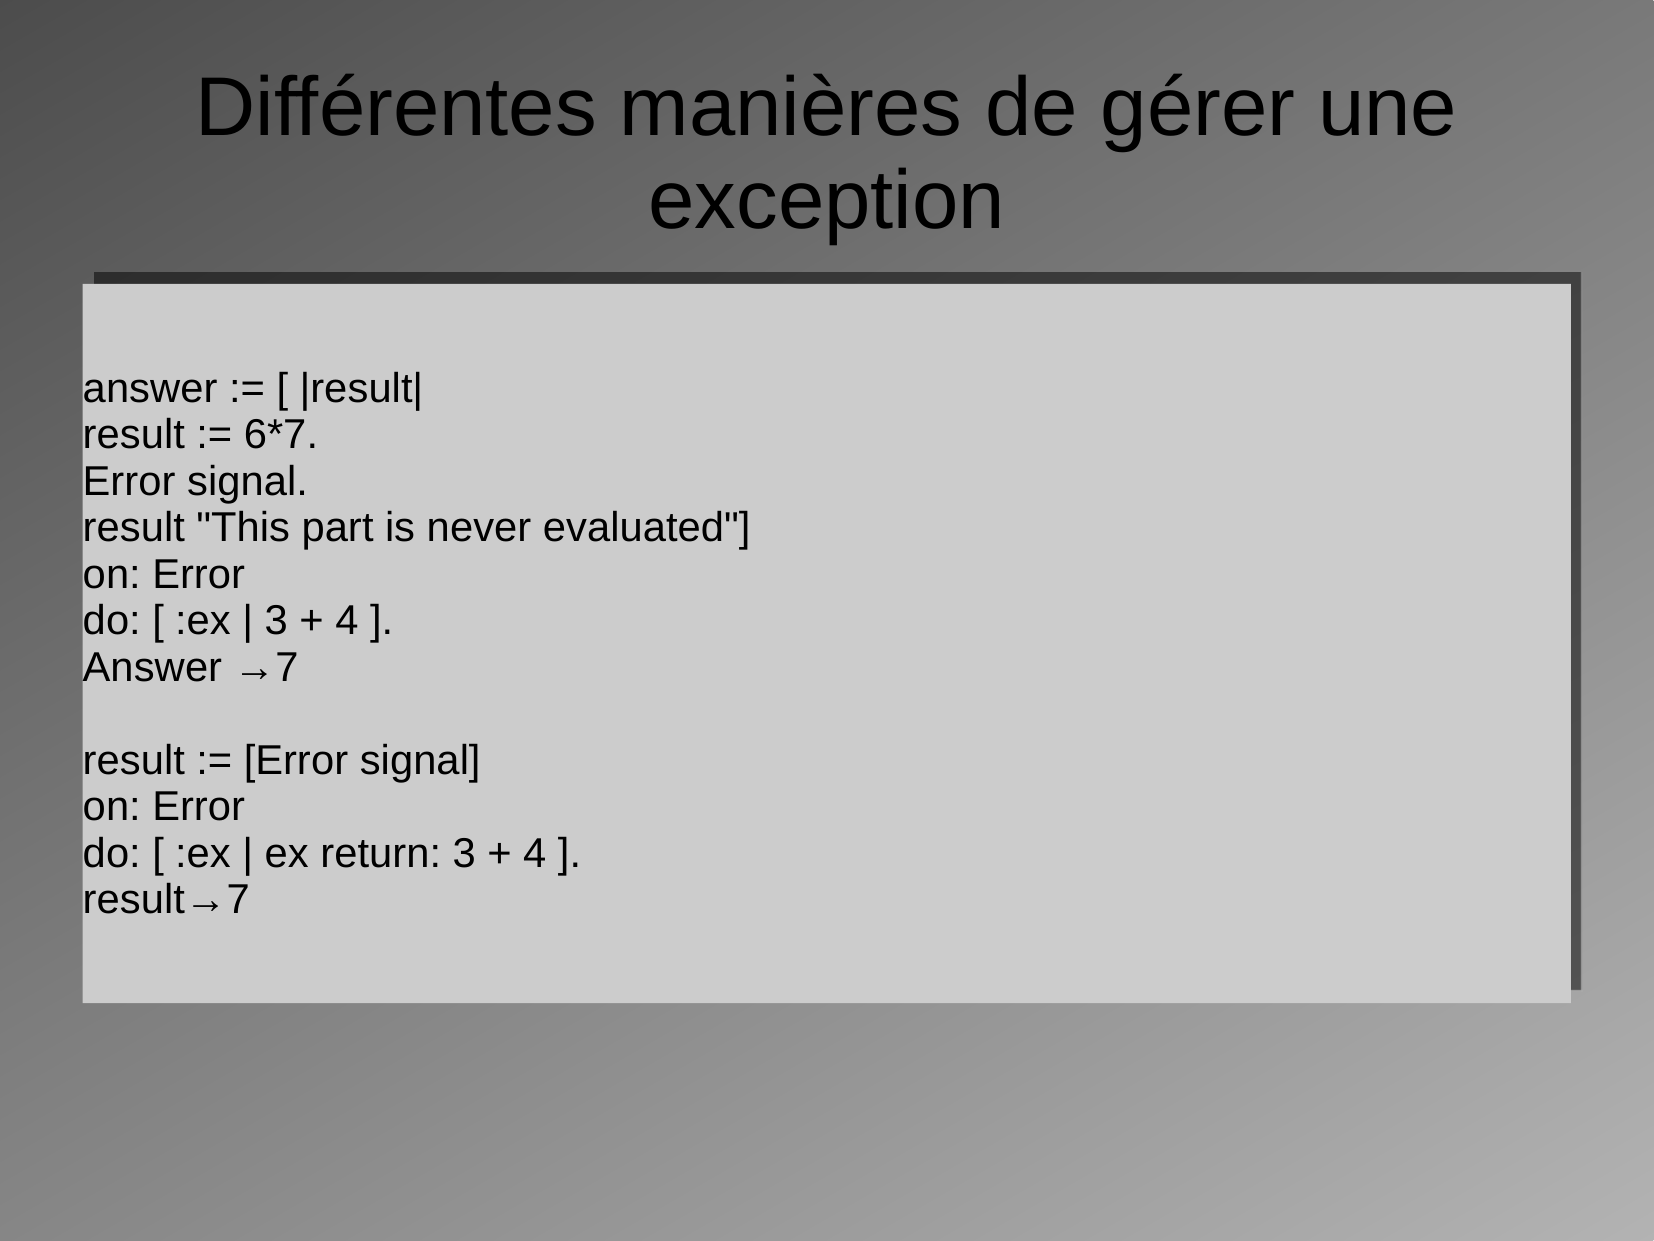

# Différentes manières de gérer une exception
answer := [ |result|
result := 6*7.
Error signal.
result "This part is never evaluated"]
on: Error
do: [ :ex | 3 + 4 ].
Answer →7
result := [Error signal]
on: Error
do: [ :ex | ex return: 3 + 4 ].
result→7